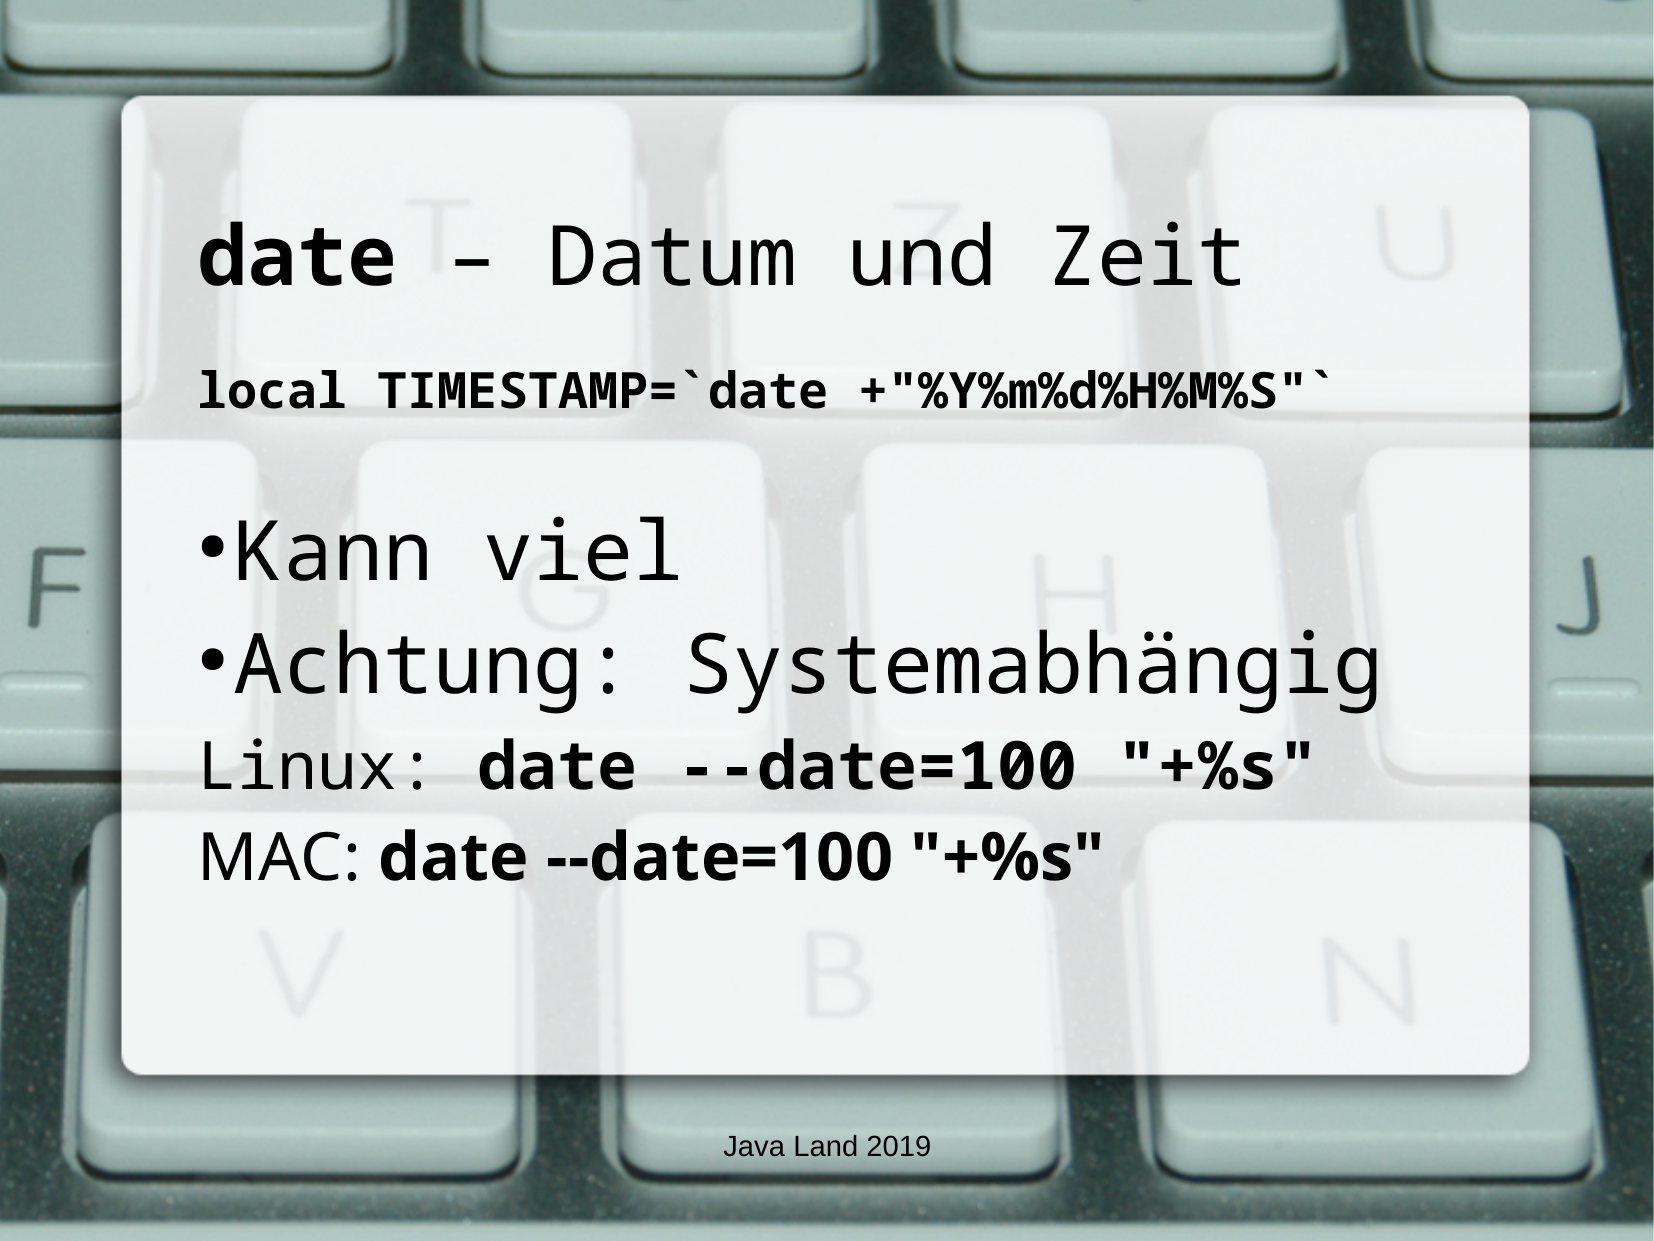

#
date – Datum und Zeit
local TIMESTAMP=`date +"%Y%m%d%H%M%S"`
Kann viel
Achtung: Systemabhängig
Linux: date --date=100 "+%s"
MAC: date --date=100 "+%s"